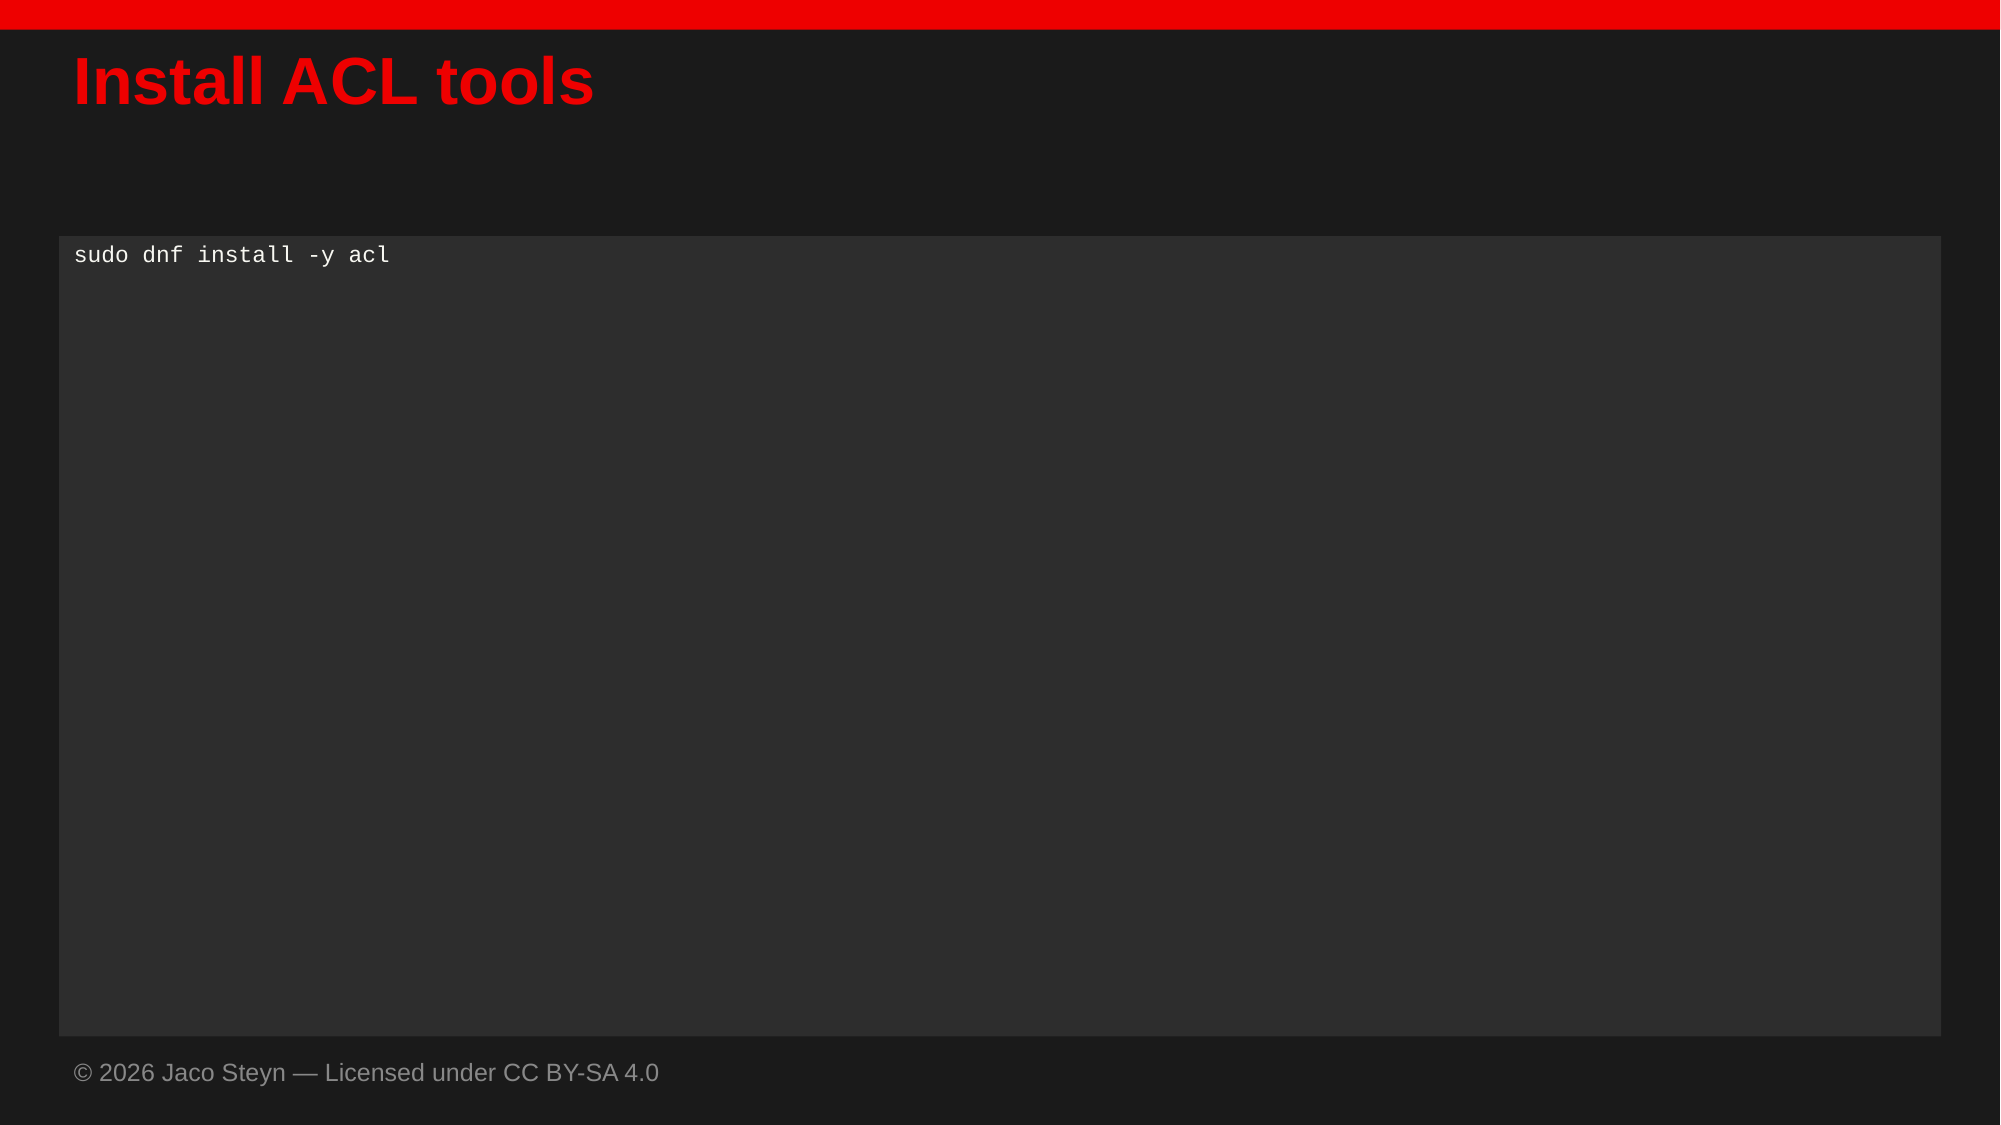

Install ACL tools
sudo dnf install -y acl
© 2026 Jaco Steyn — Licensed under CC BY-SA 4.0